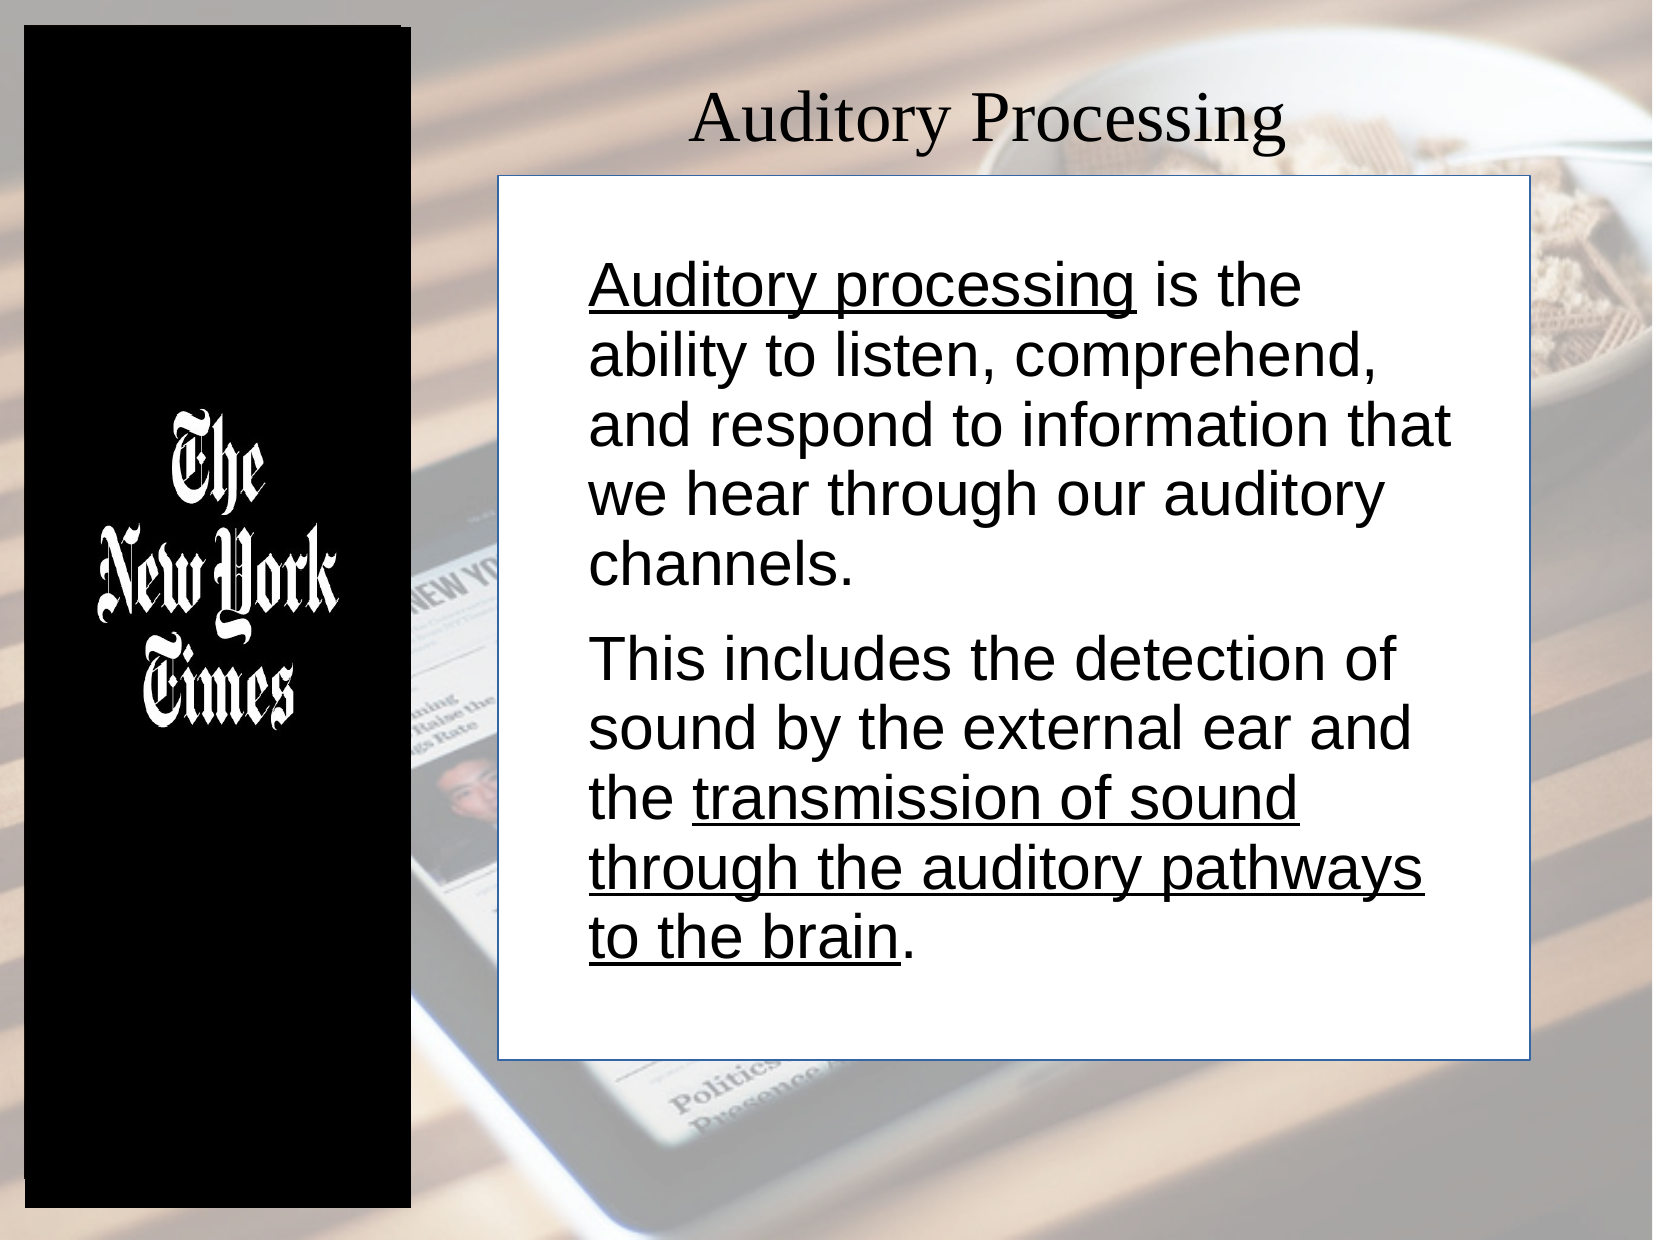

Auditory Processing
Auditory processing is the ability to listen, comprehend, and respond to information that we hear through our auditory channels.
This includes the detection of sound by the external ear and the transmission of sound through the auditory pathways to the brain.